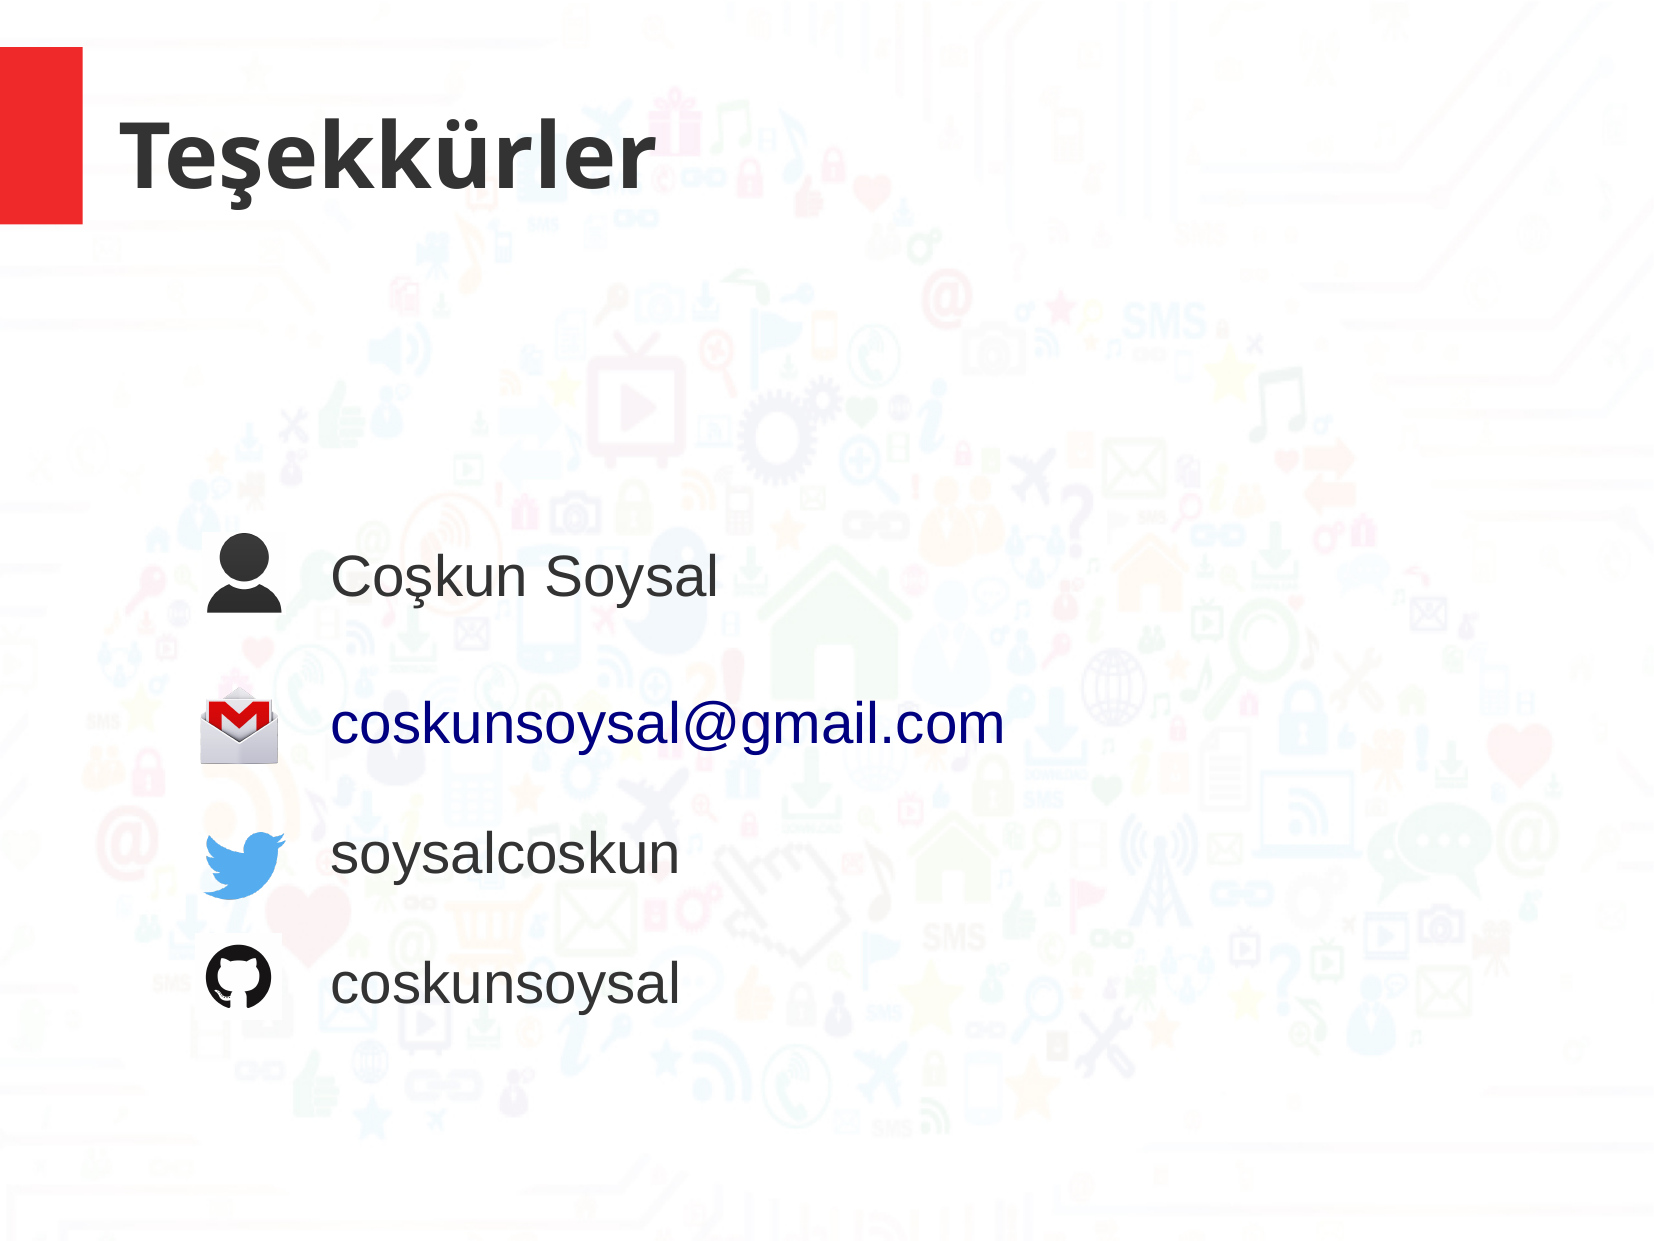

# Teşekkürler
Coşkun Soysal
coskunsoysal@gmail.com
soysalcoskun
coskunsoysal